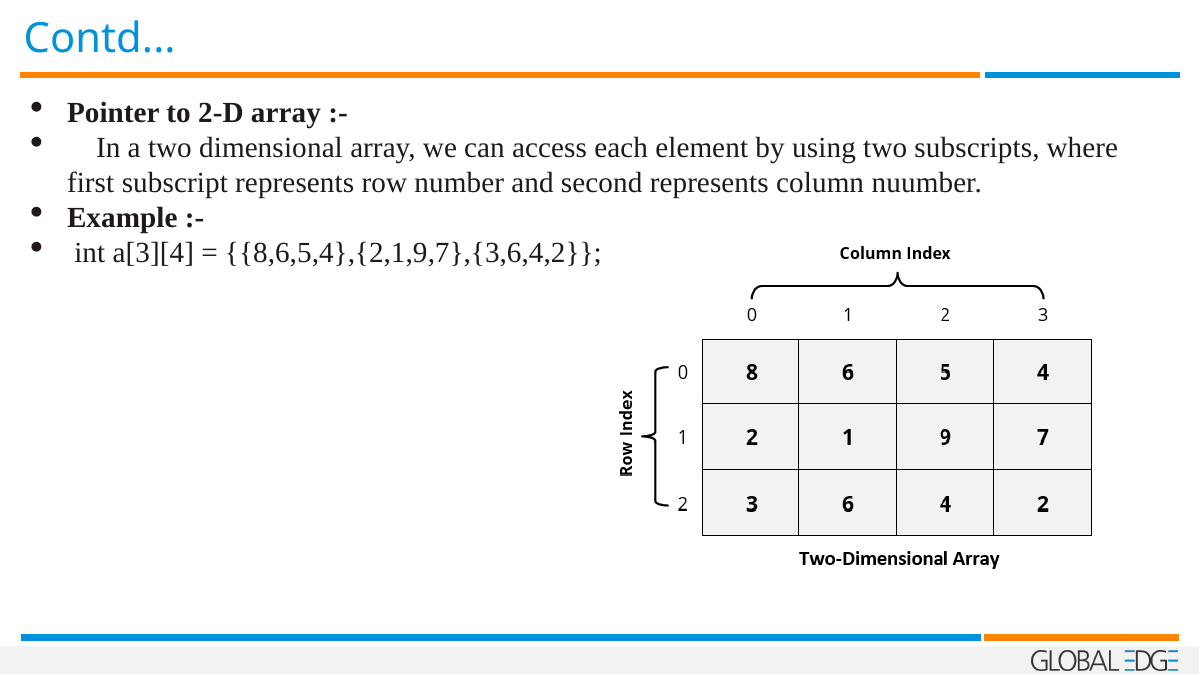

Contd...
Pointer to 2-D array :-
 In a two dimensional array, we can access each element by using two subscripts, where first subscript represents row number and second represents column nuumber.
Example :-
 int a[3][4] = {{8,6,5,4},{2,1,9,7},{3,6,4,2}};